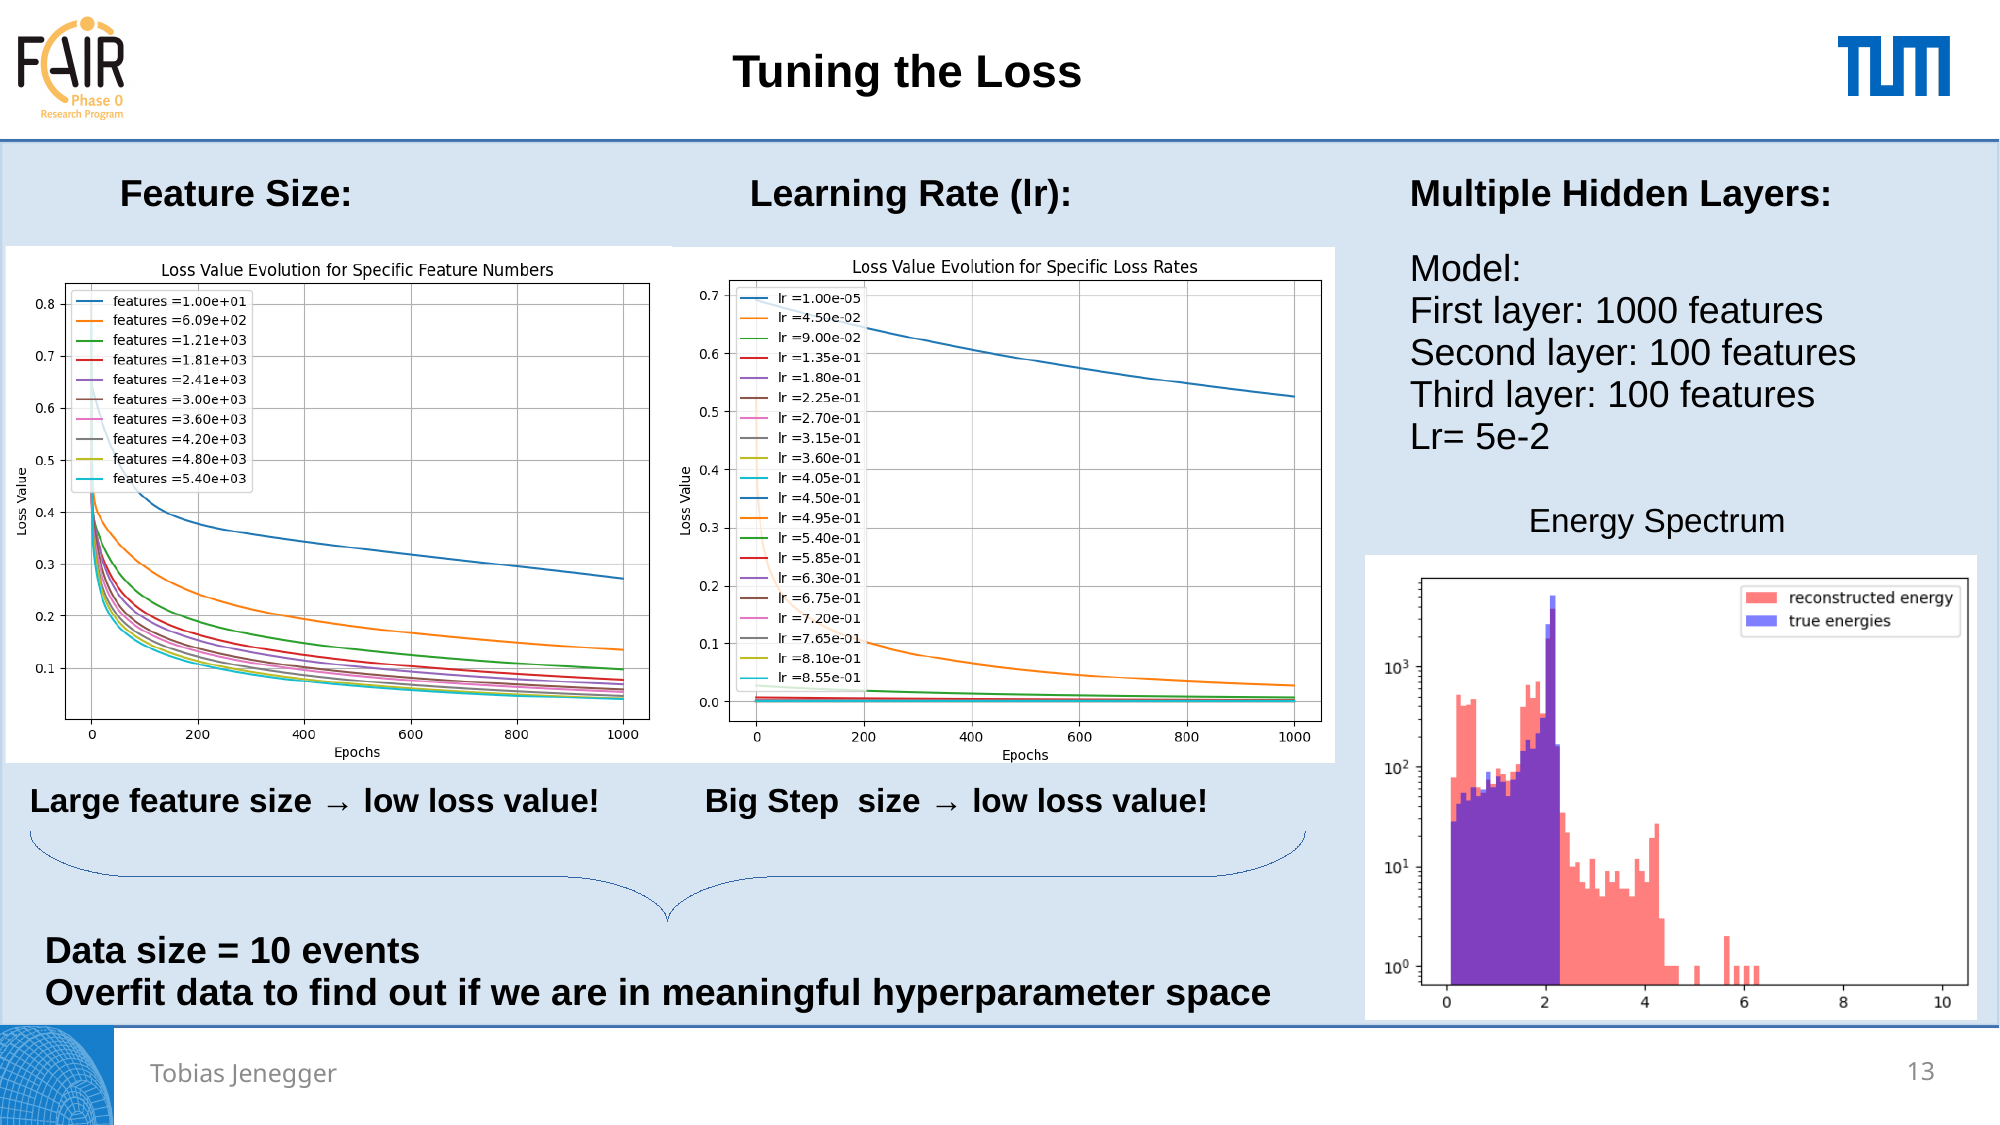

Tuning the Loss
Feature Size:
Learning Rate (lr):
Multiple Hidden Layers:
Model:
First layer: 1000 features
Second layer: 100 features
Third layer: 100 features
Lr= 5e-2
Energy Spectrum
Large feature size → low loss value!
Big Step size → low loss value!
Data size = 10 events
Overfit data to find out if we are in meaningful hyperparameter space
13